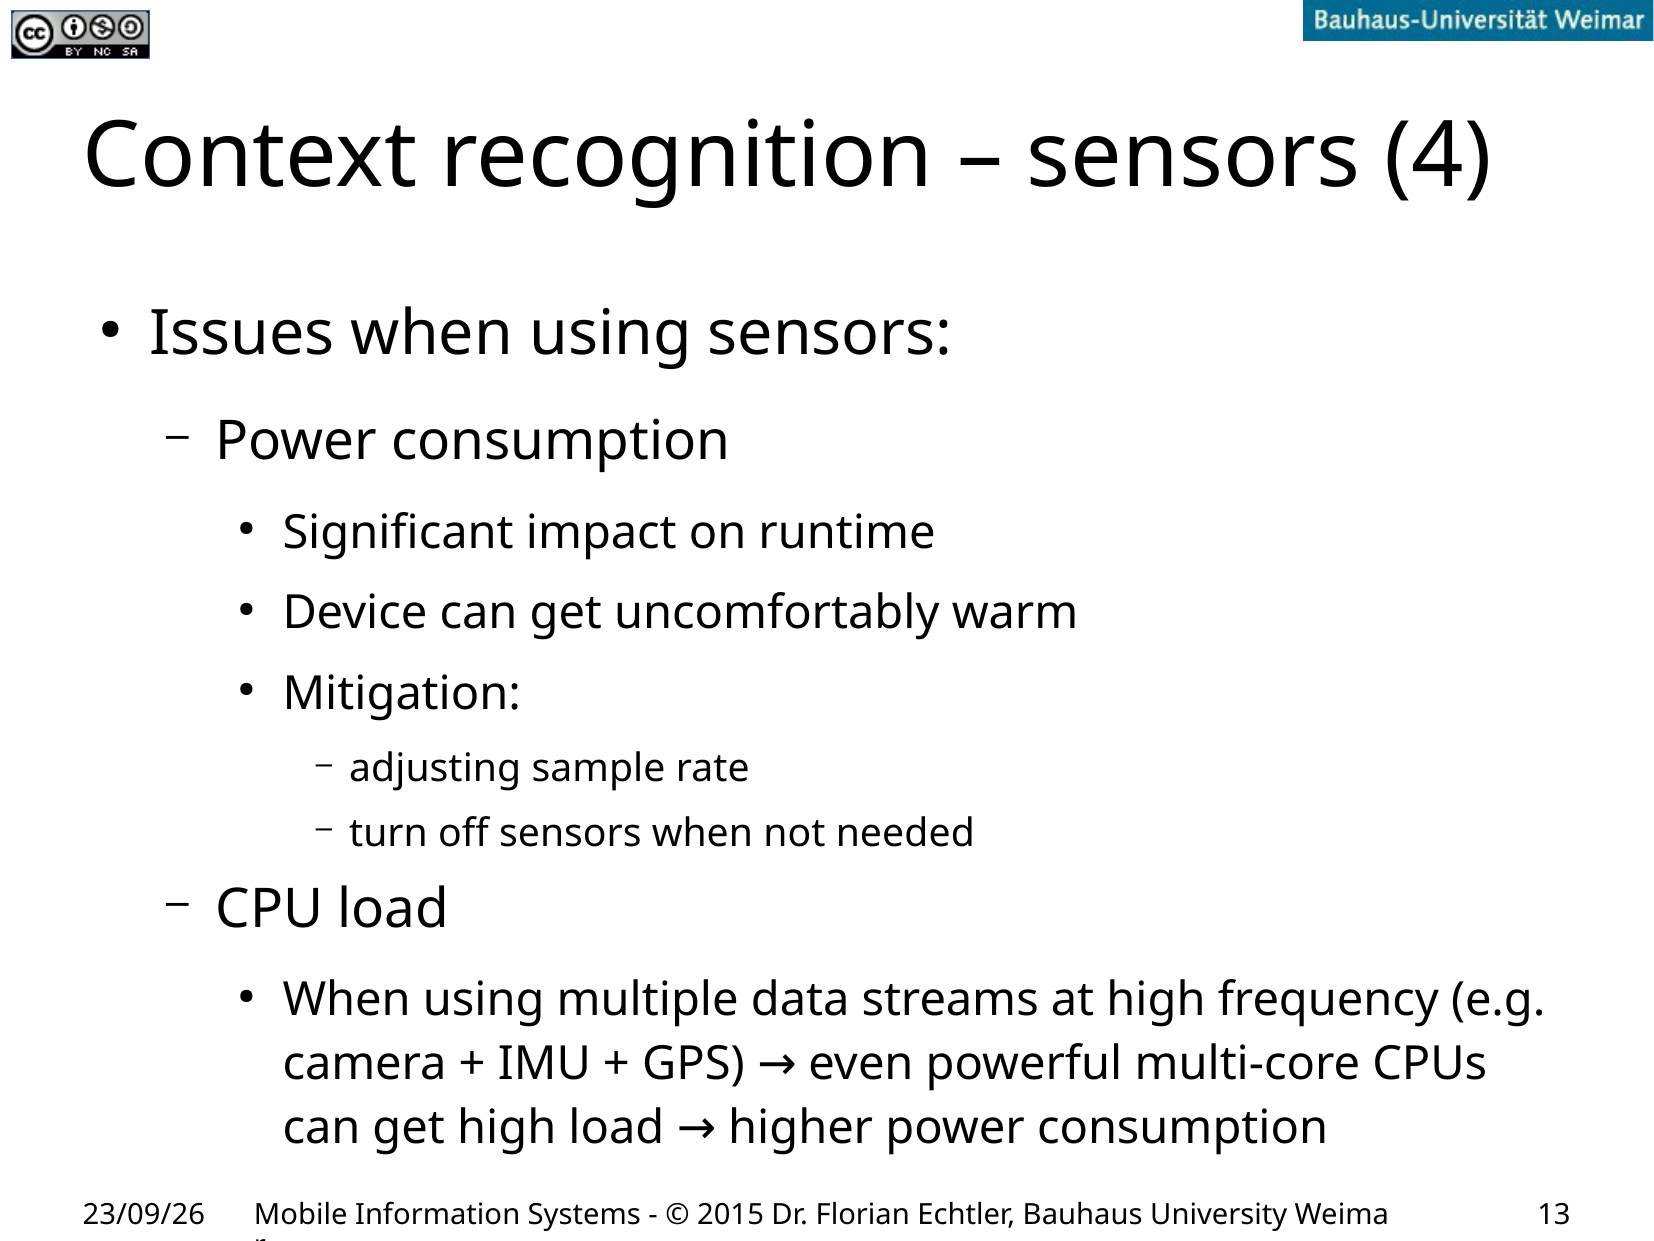

# Context recognition – sensors (4)
Issues when using sensors:
Power consumption
Significant impact on runtime
Device can get uncomfortably warm
Mitigation:
adjusting sample rate
turn off sensors when not needed
CPU load
When using multiple data streams at high frequency (e.g. camera + IMU + GPS) → even powerful multi-core CPUs can get high load → higher power consumption
Mobile Information Systems - © 2015 Dr. Florian Echtler, Bauhaus University Weimar
13